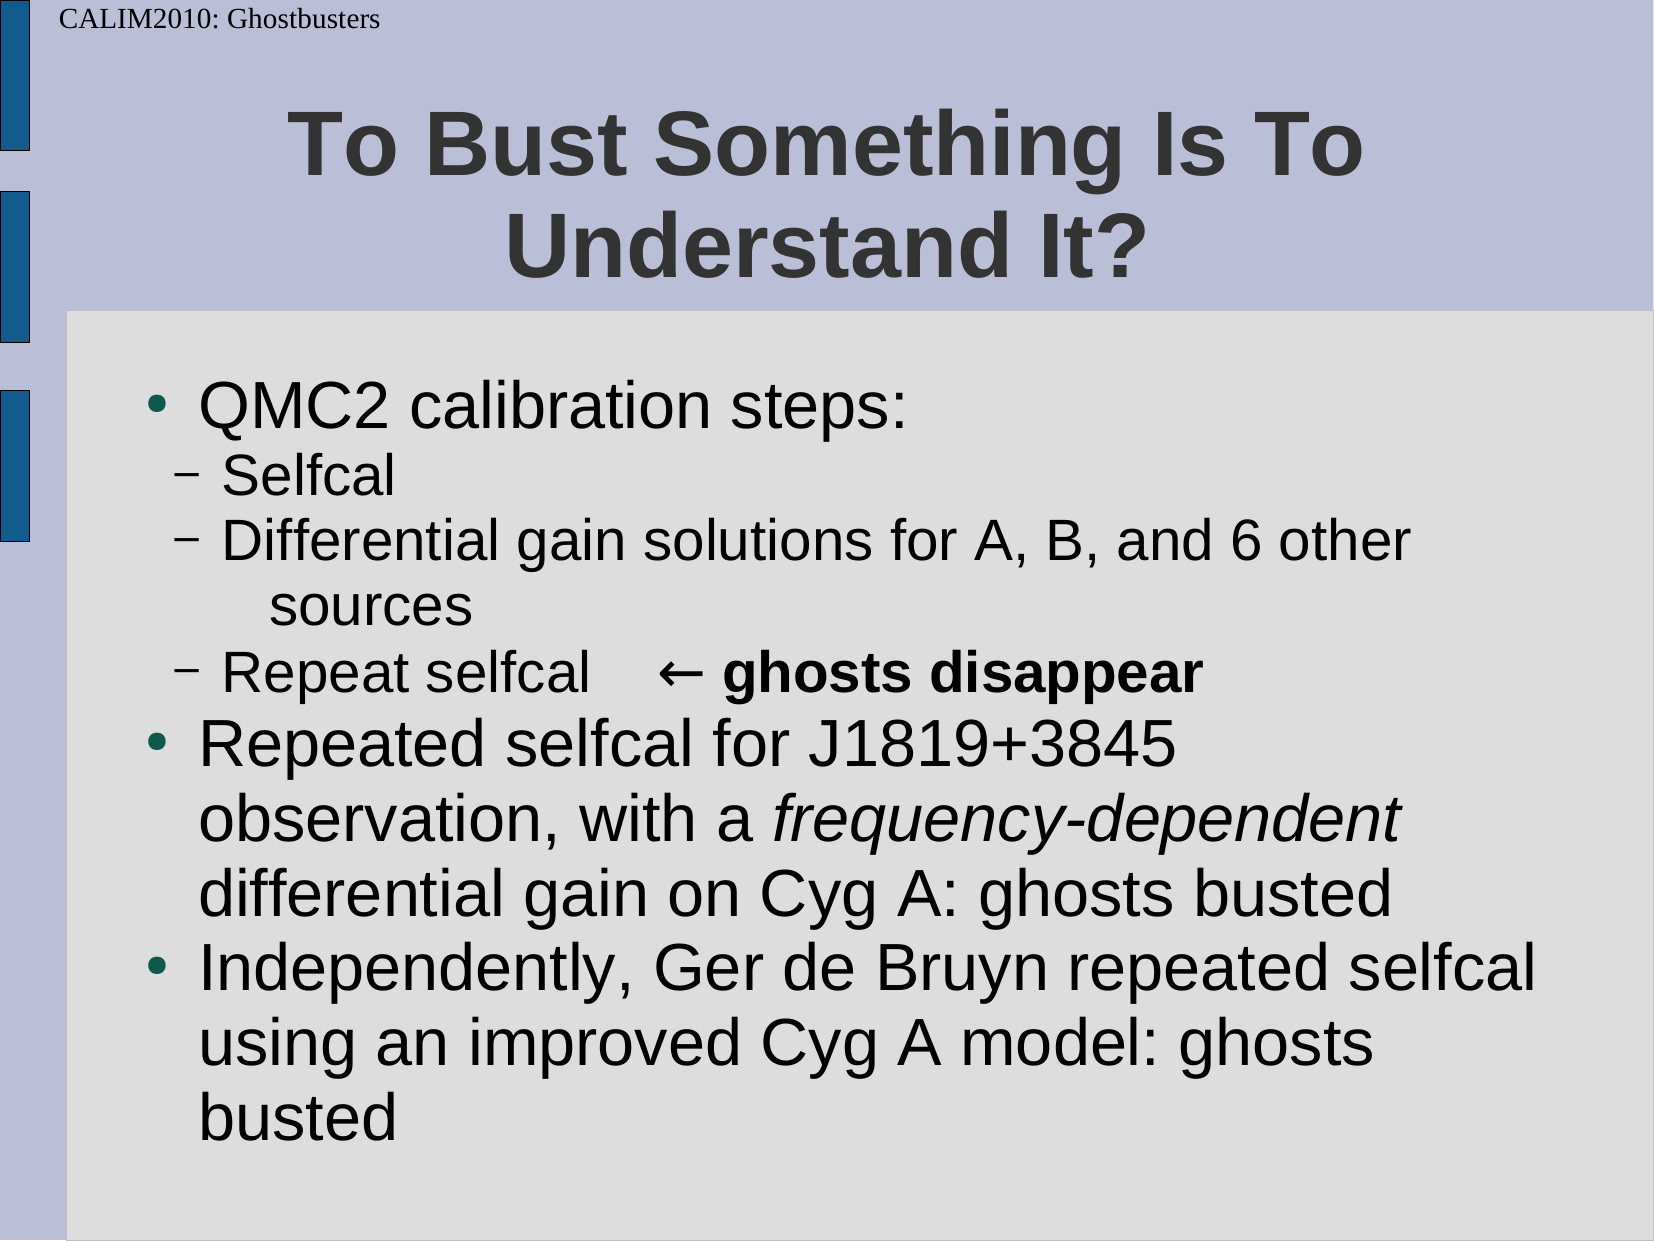

CALIM2010: Ghostbusters
# To Bust Something Is To Understand It?
QMC2 calibration steps:
Selfcal
Differential gain solutions for A, B, and 6 other sources
Repeat selfcal ← ghosts disappear
Repeated selfcal for J1819+3845 observation, with a frequency-dependent differential gain on Cyg A: ghosts busted
Independently, Ger de Bruyn repeated selfcal using an improved Cyg A model: ghosts busted